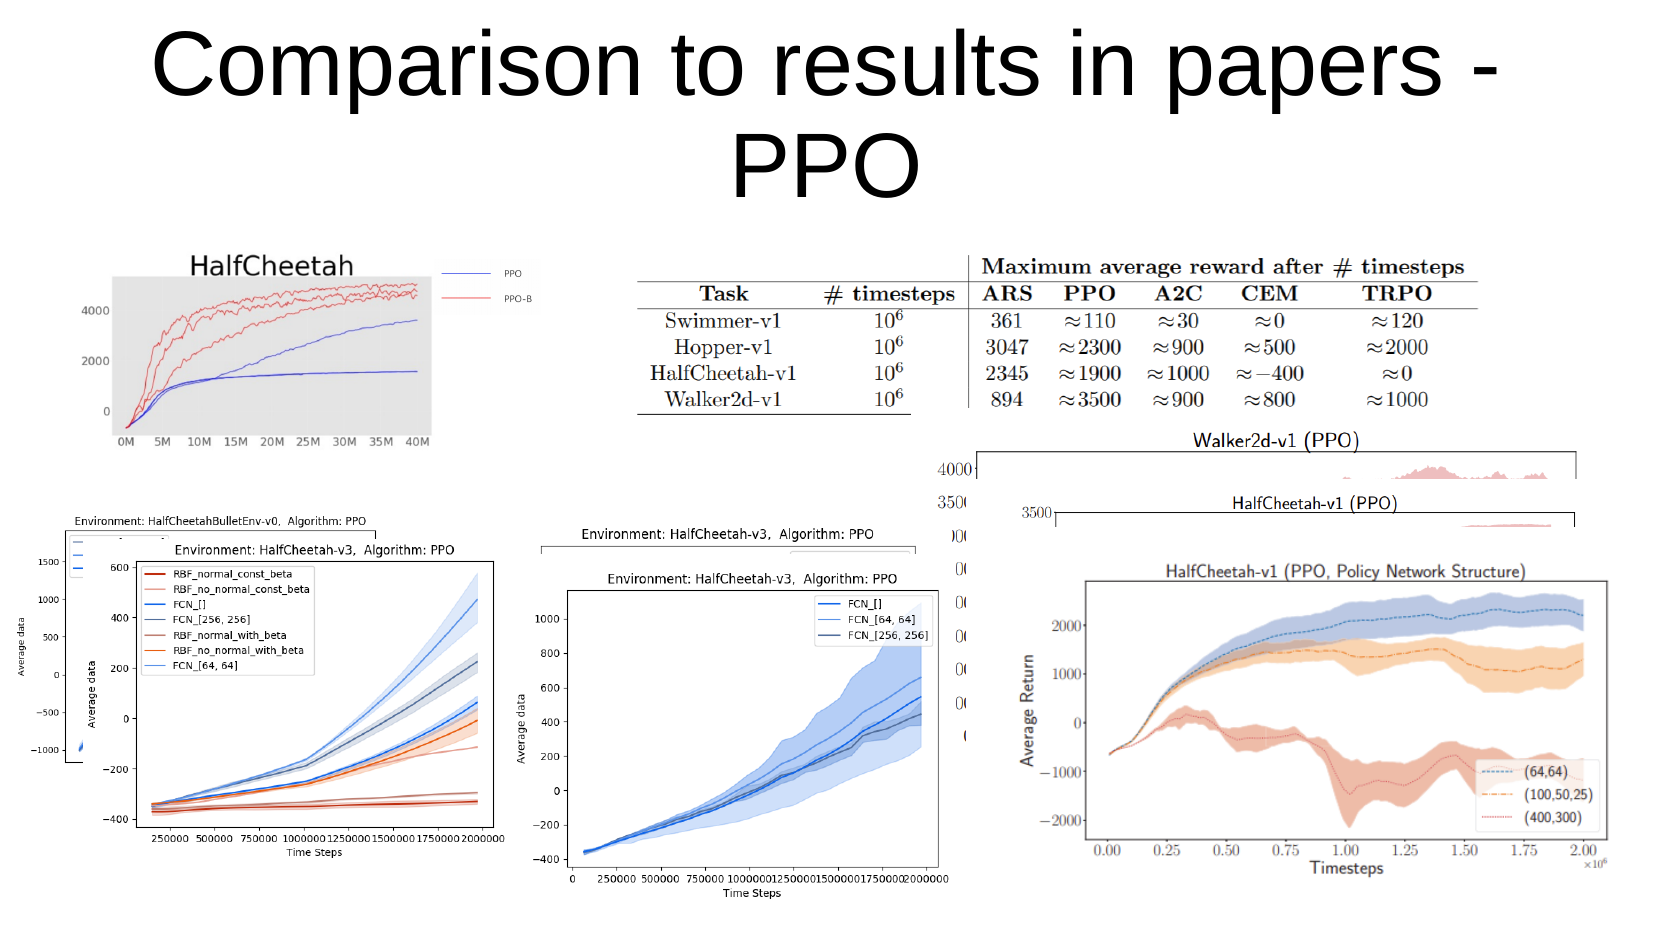

# Comparison to results in papers - PPO
Reward after 10^6 timesteps: ~ from -1000 to -500